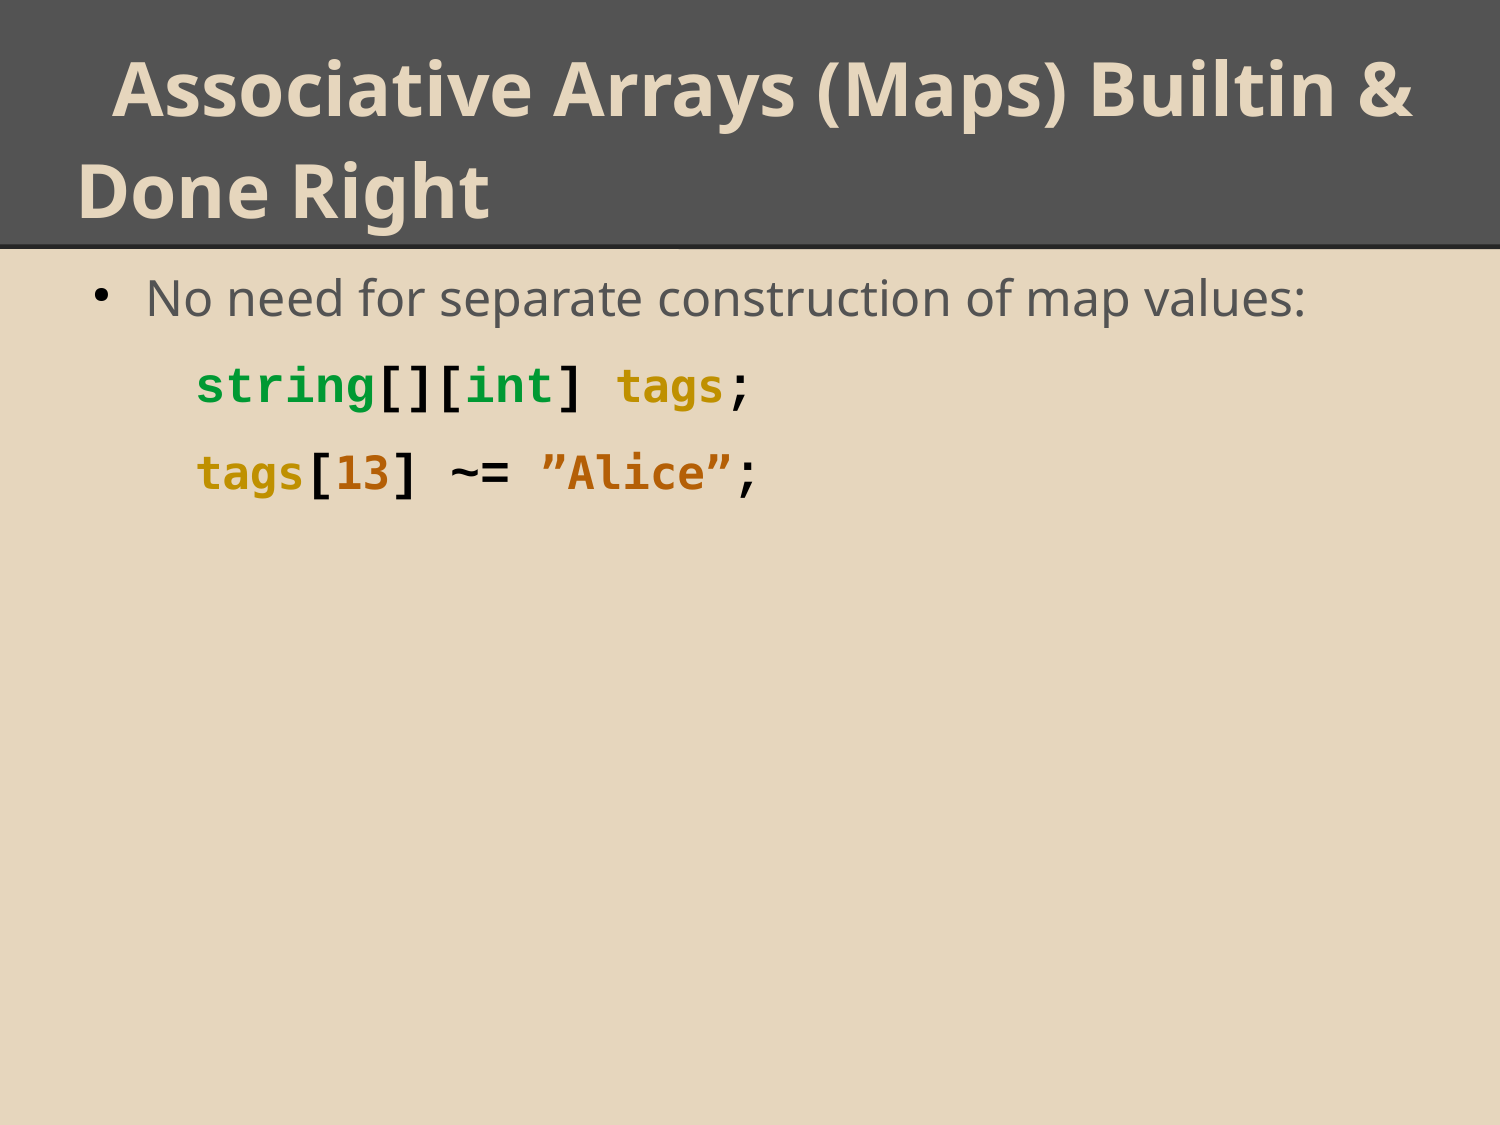

# Associative Arrays (Maps) Builtin & Done Right
No need for separate construction of map values:
 string[][int] tags;
 tags[13] ~= ”Alice”;